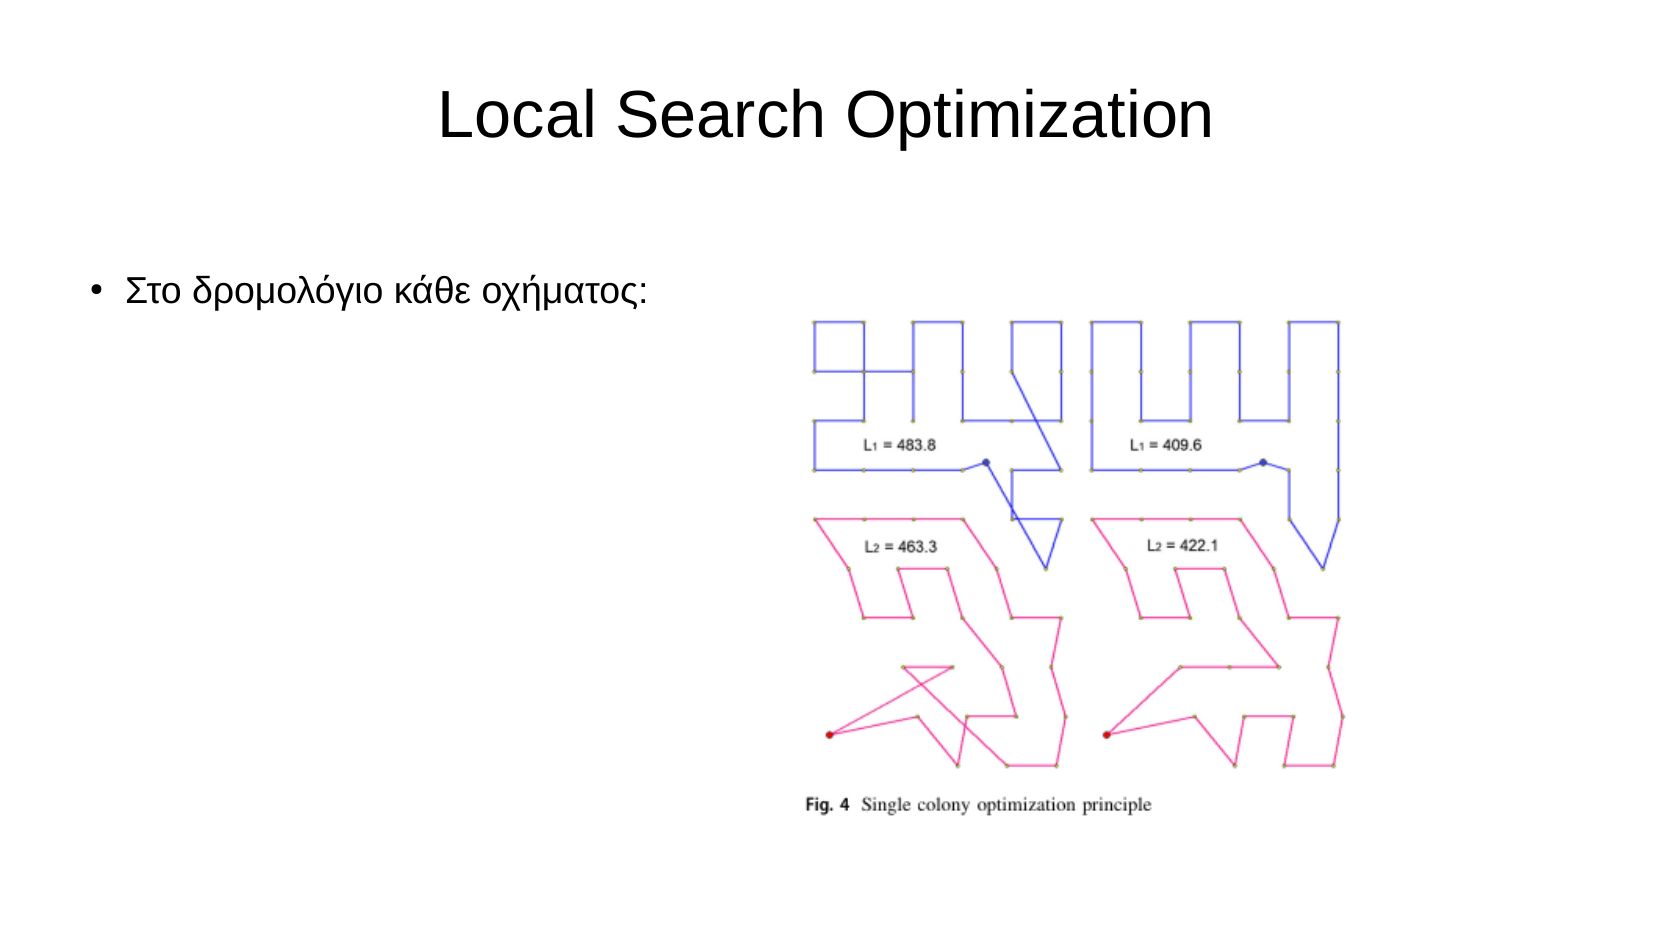

# Local Search Optimization
Στο δρομολόγιο κάθε οχήματος: